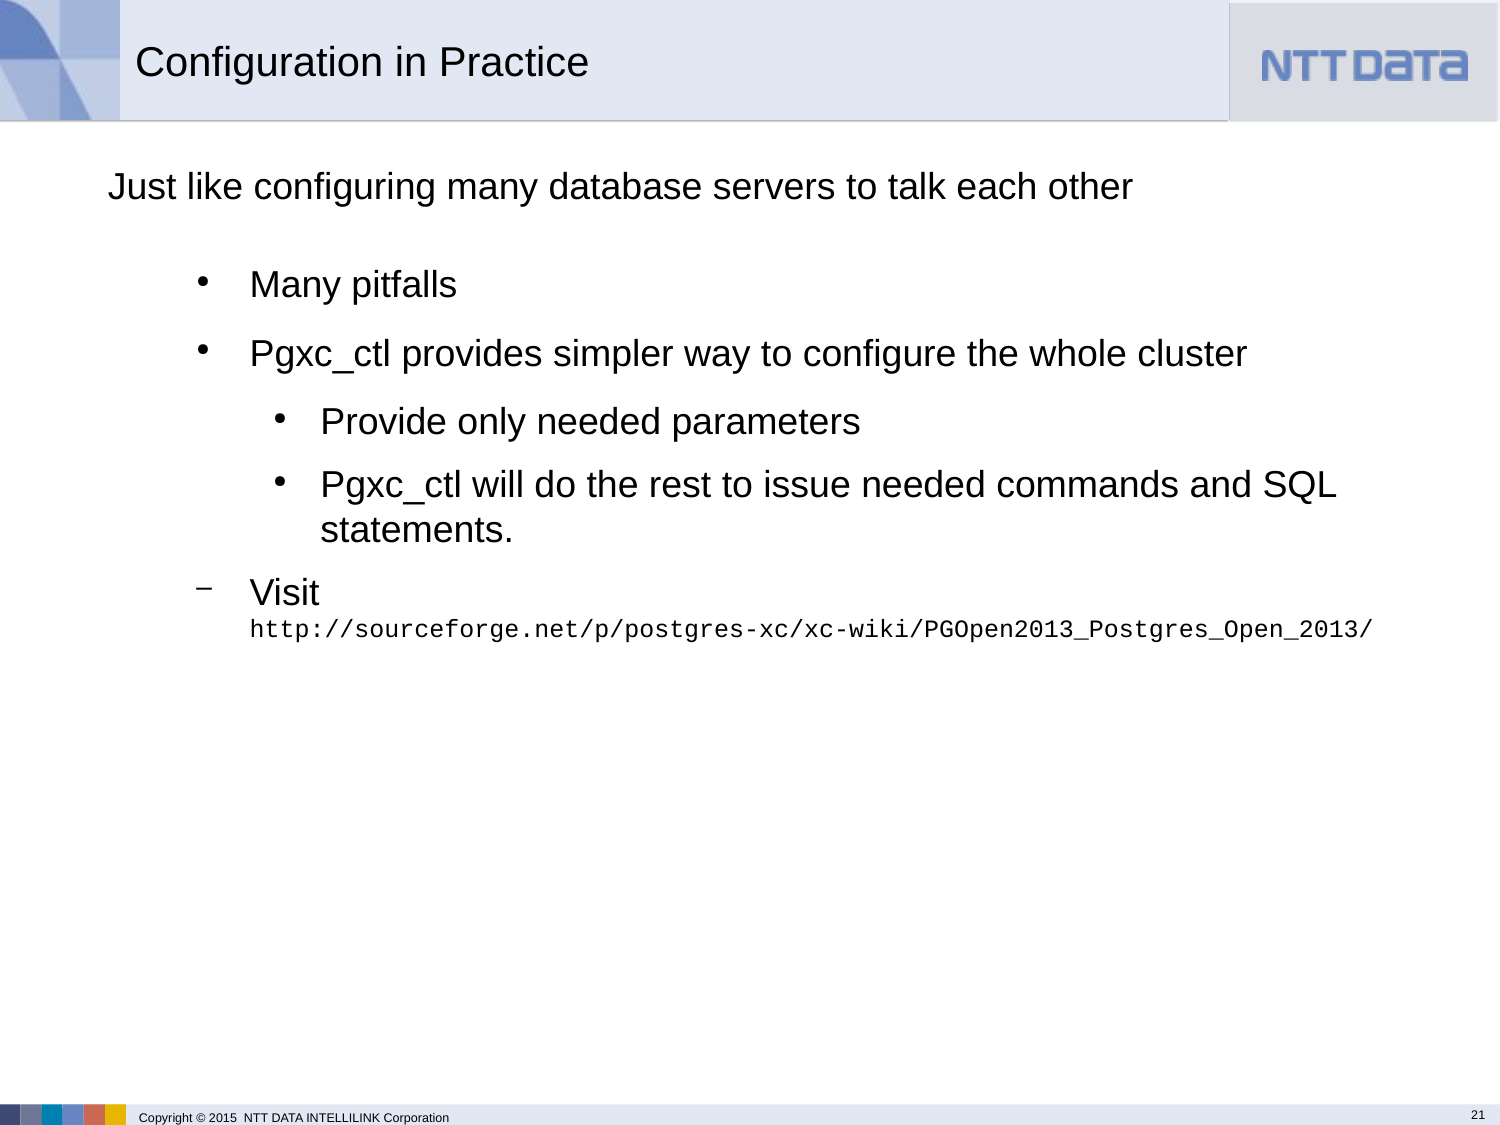

Configuration in Practice
# Just like configuring many database servers to talk each other
Many pitfalls
Pgxc_ctl provides simpler way to configure the whole cluster
Provide only needed parameters
Pgxc_ctl will do the rest to issue needed commands and SQL statements.
Visit
http://sourceforge.net/p/postgres-xc/xc-wiki/PGOpen2013_Postgres_Open_2013/